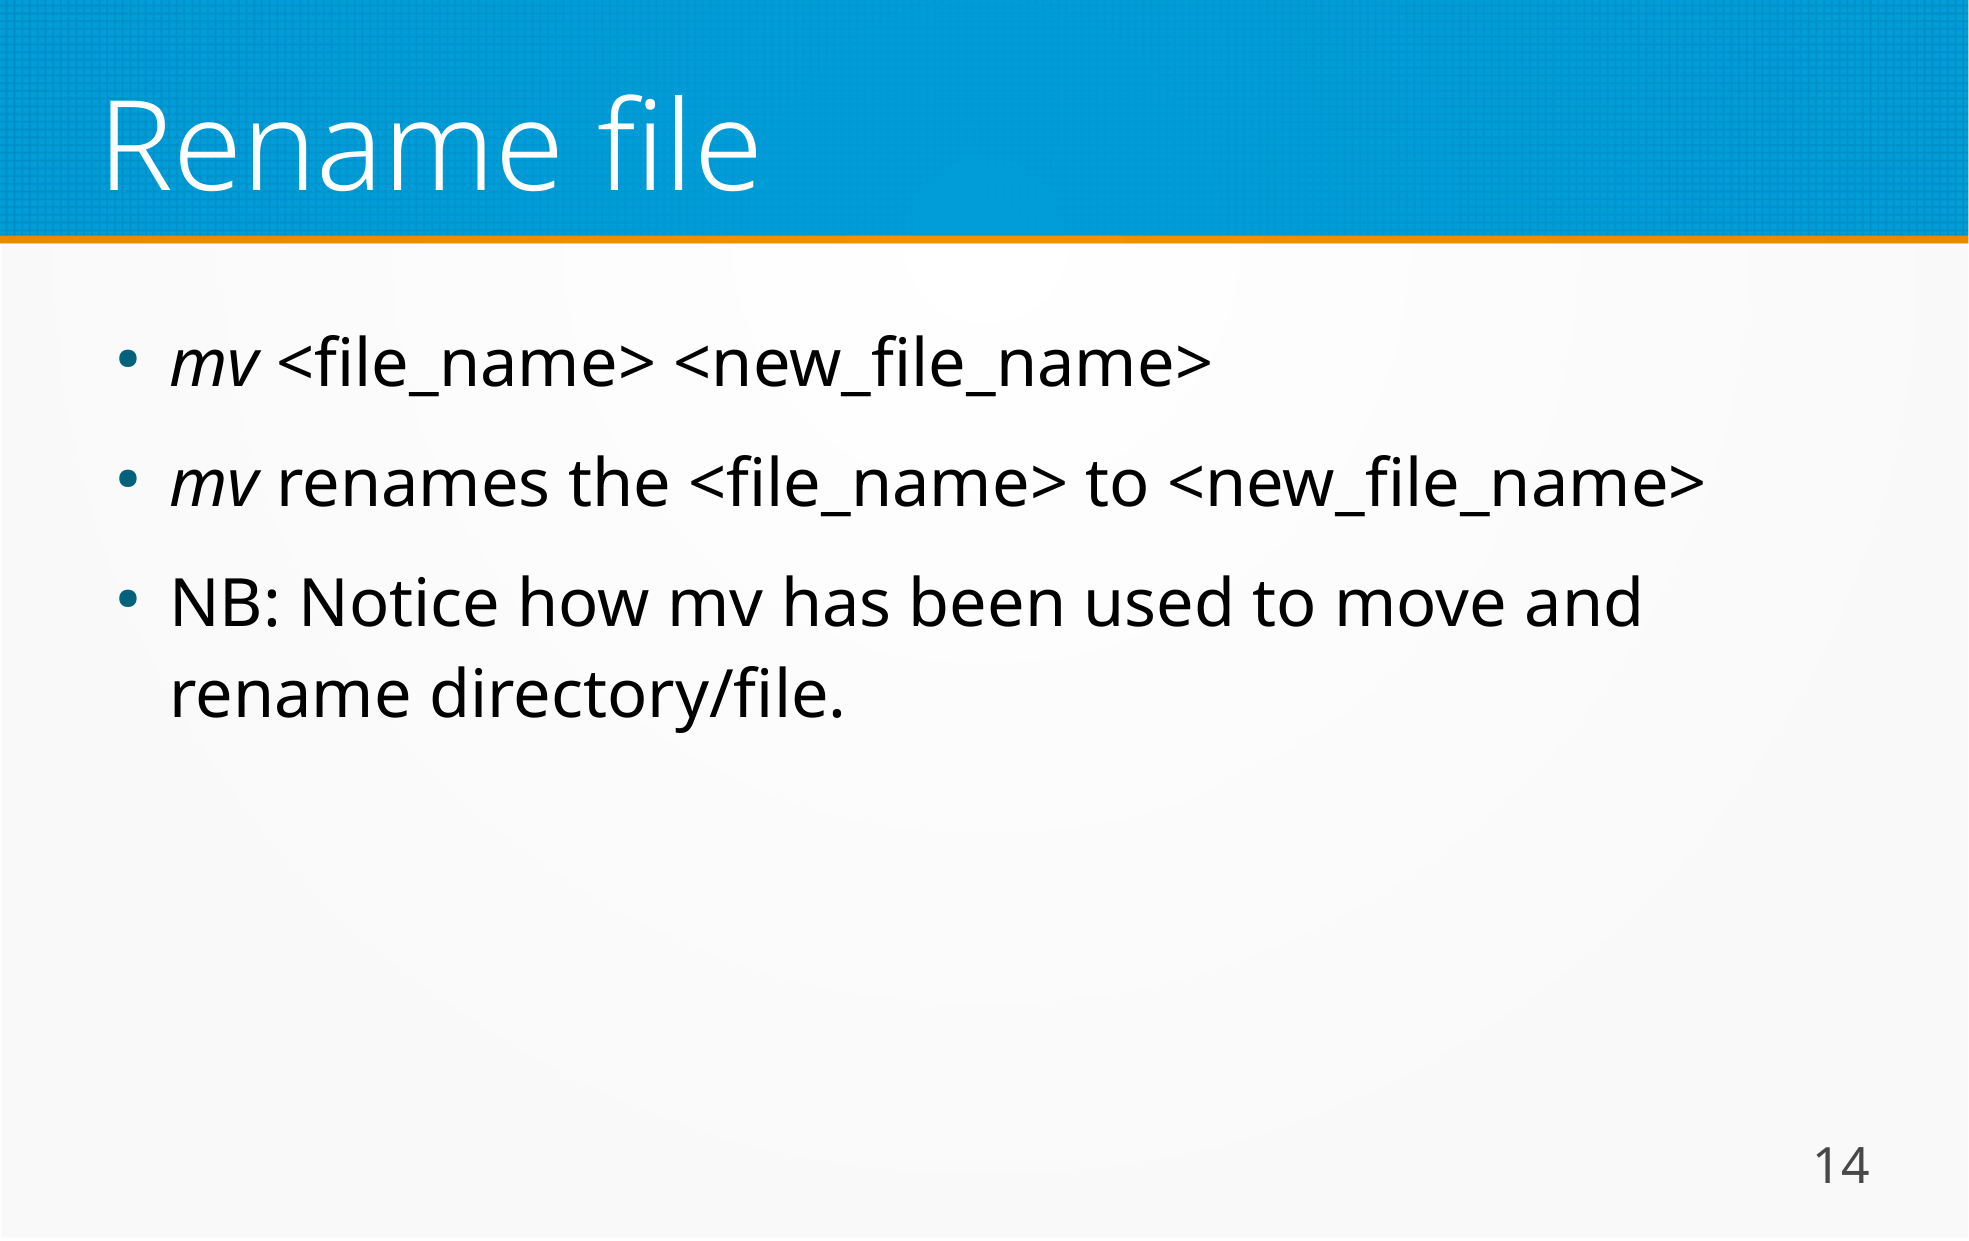

# Rename file
mv <file_name> <new_file_name>
mv renames the <file_name> to <new_file_name>
NB: Notice how mv has been used to move and rename directory/file.
14